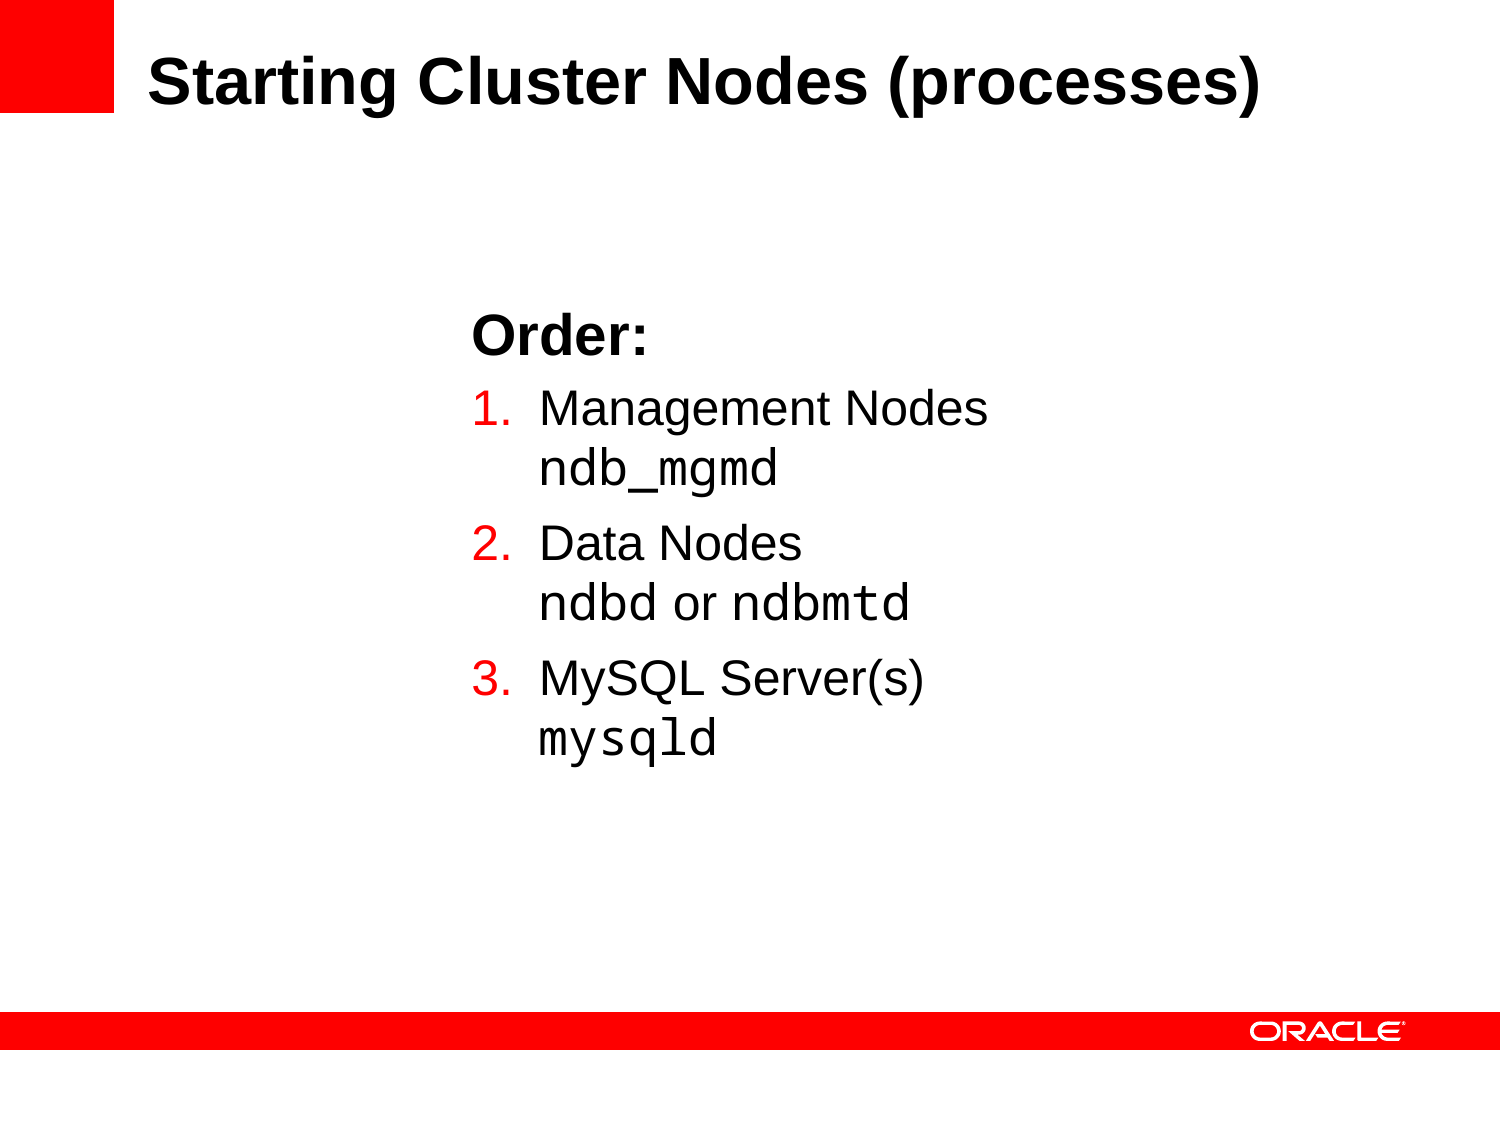

# Starting Cluster Nodes (processes)
Order:
Management Nodes
ndb_mgmd
Data Nodes
ndbd or ndbmtd
MySQL Server(s)
mysqld